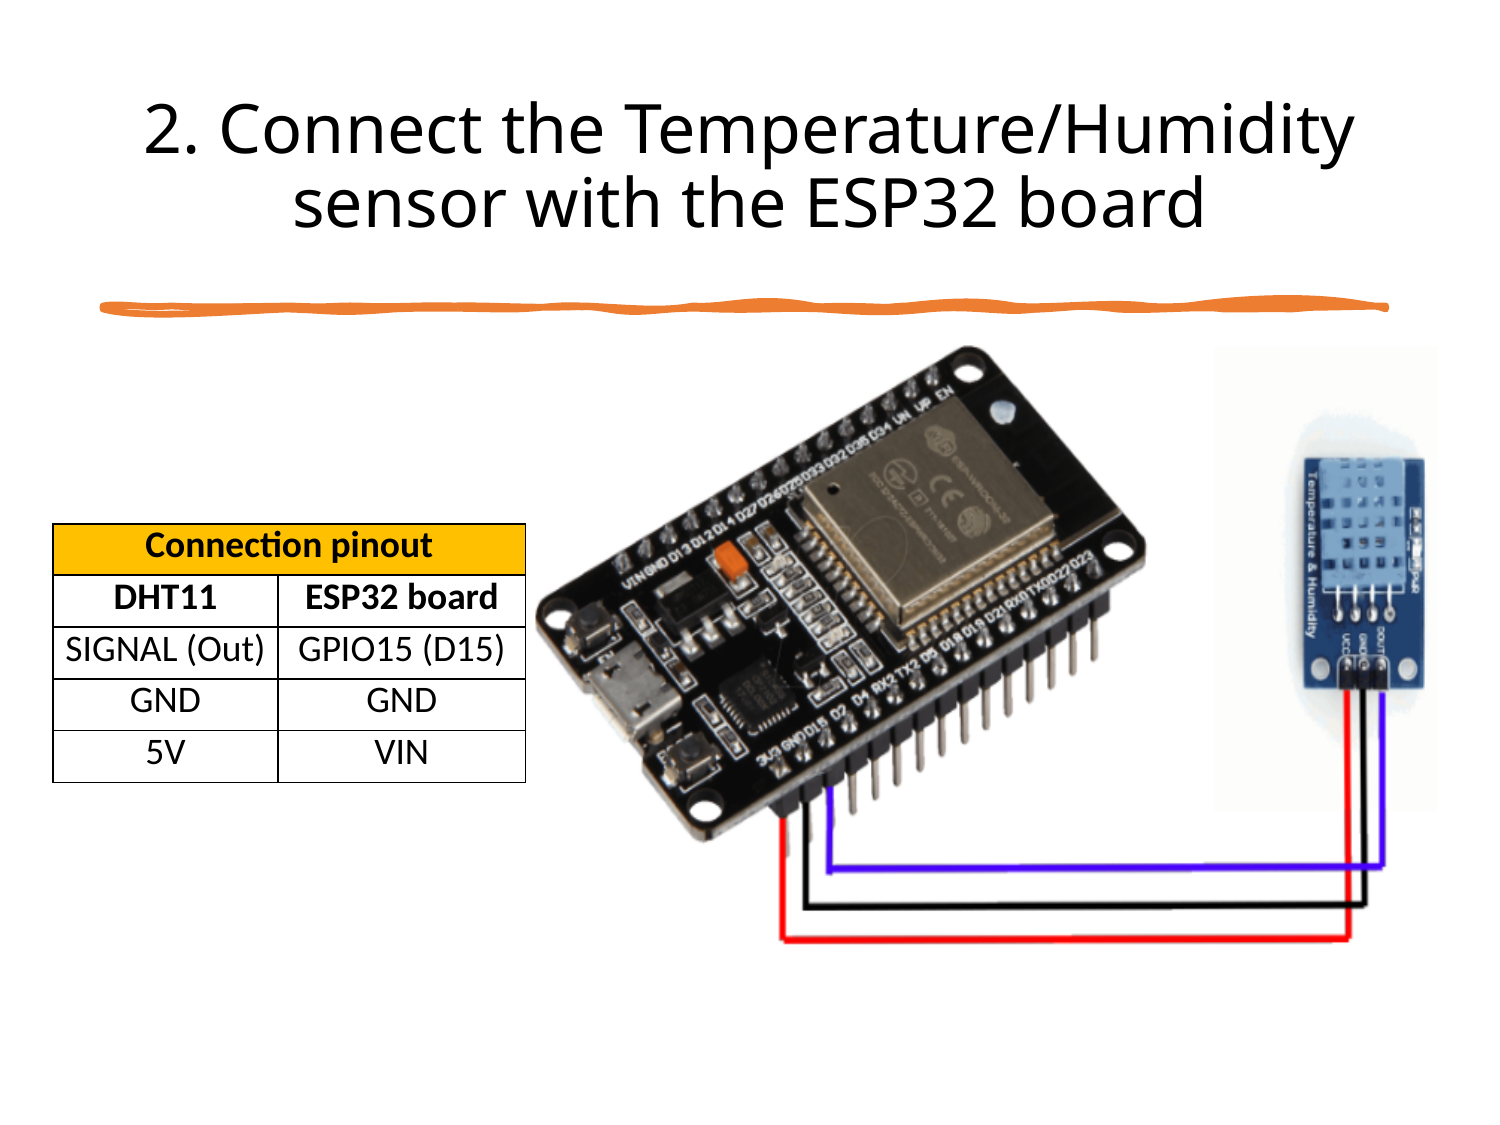

# 2. Connect the Temperature/Humidity sensor with the ESP32 board
| Connection pinout | |
| --- | --- |
| DHT11 | ESP32 board |
| SIGNAL (Out) | GPIO15 (D15) |
| GND | GND |
| 5V | VIN |